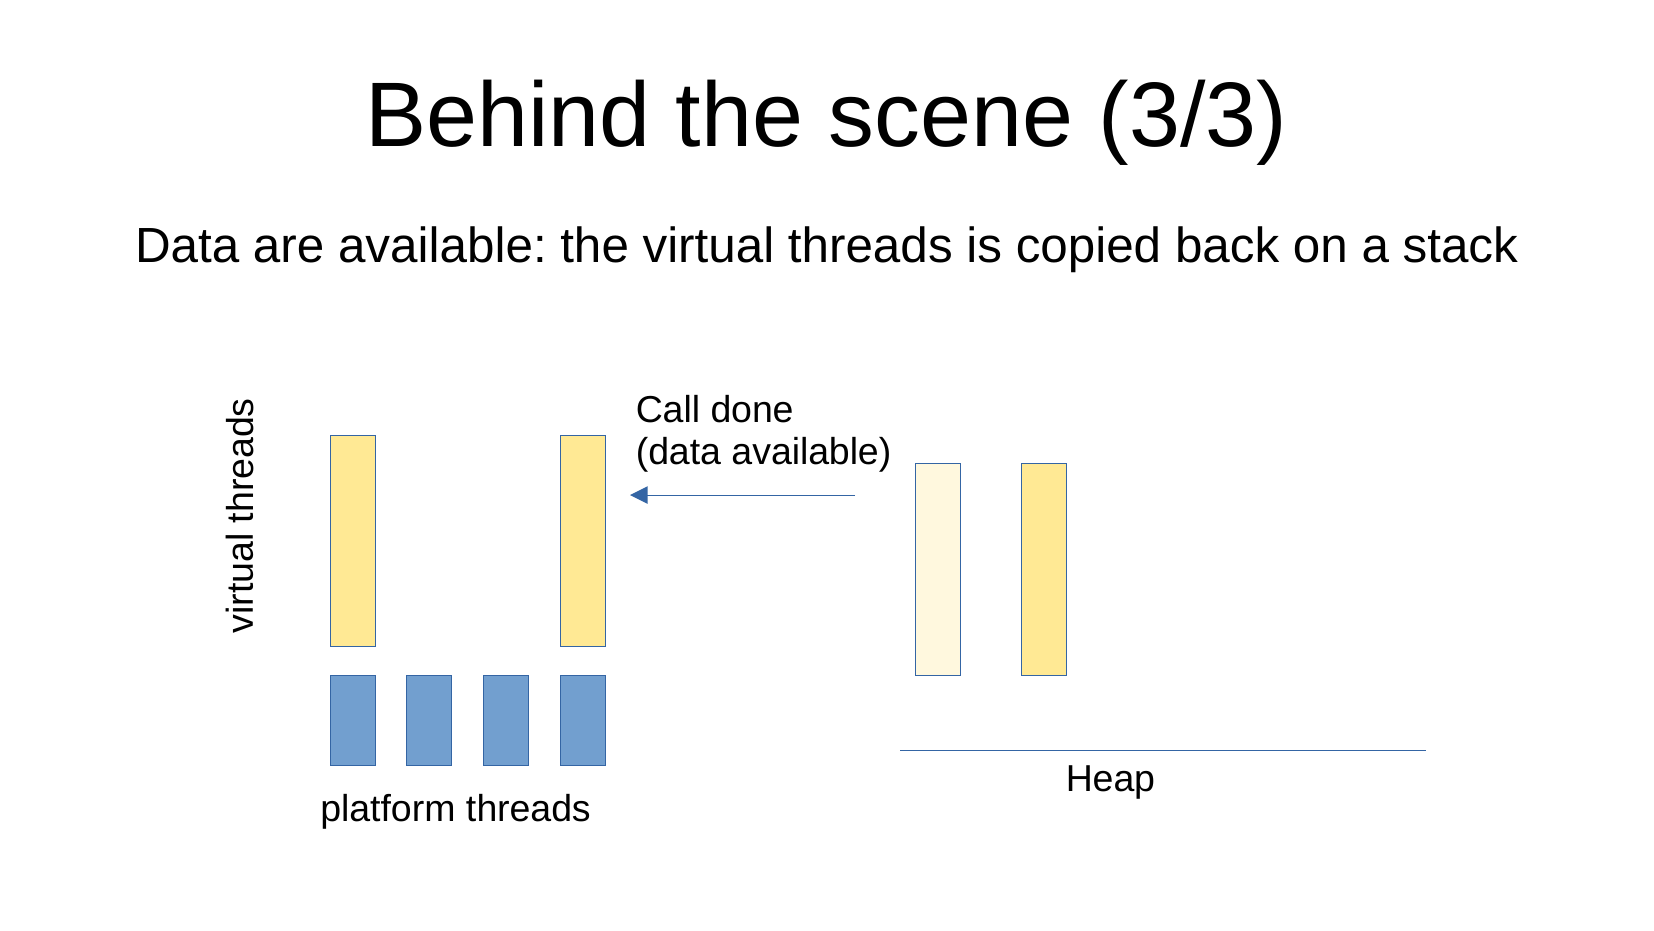

# Behind the scene (3/3)
Data are available: the virtual threads is copied back on a stack
Call done
(data available)
virtual threads
Heap
platform threads